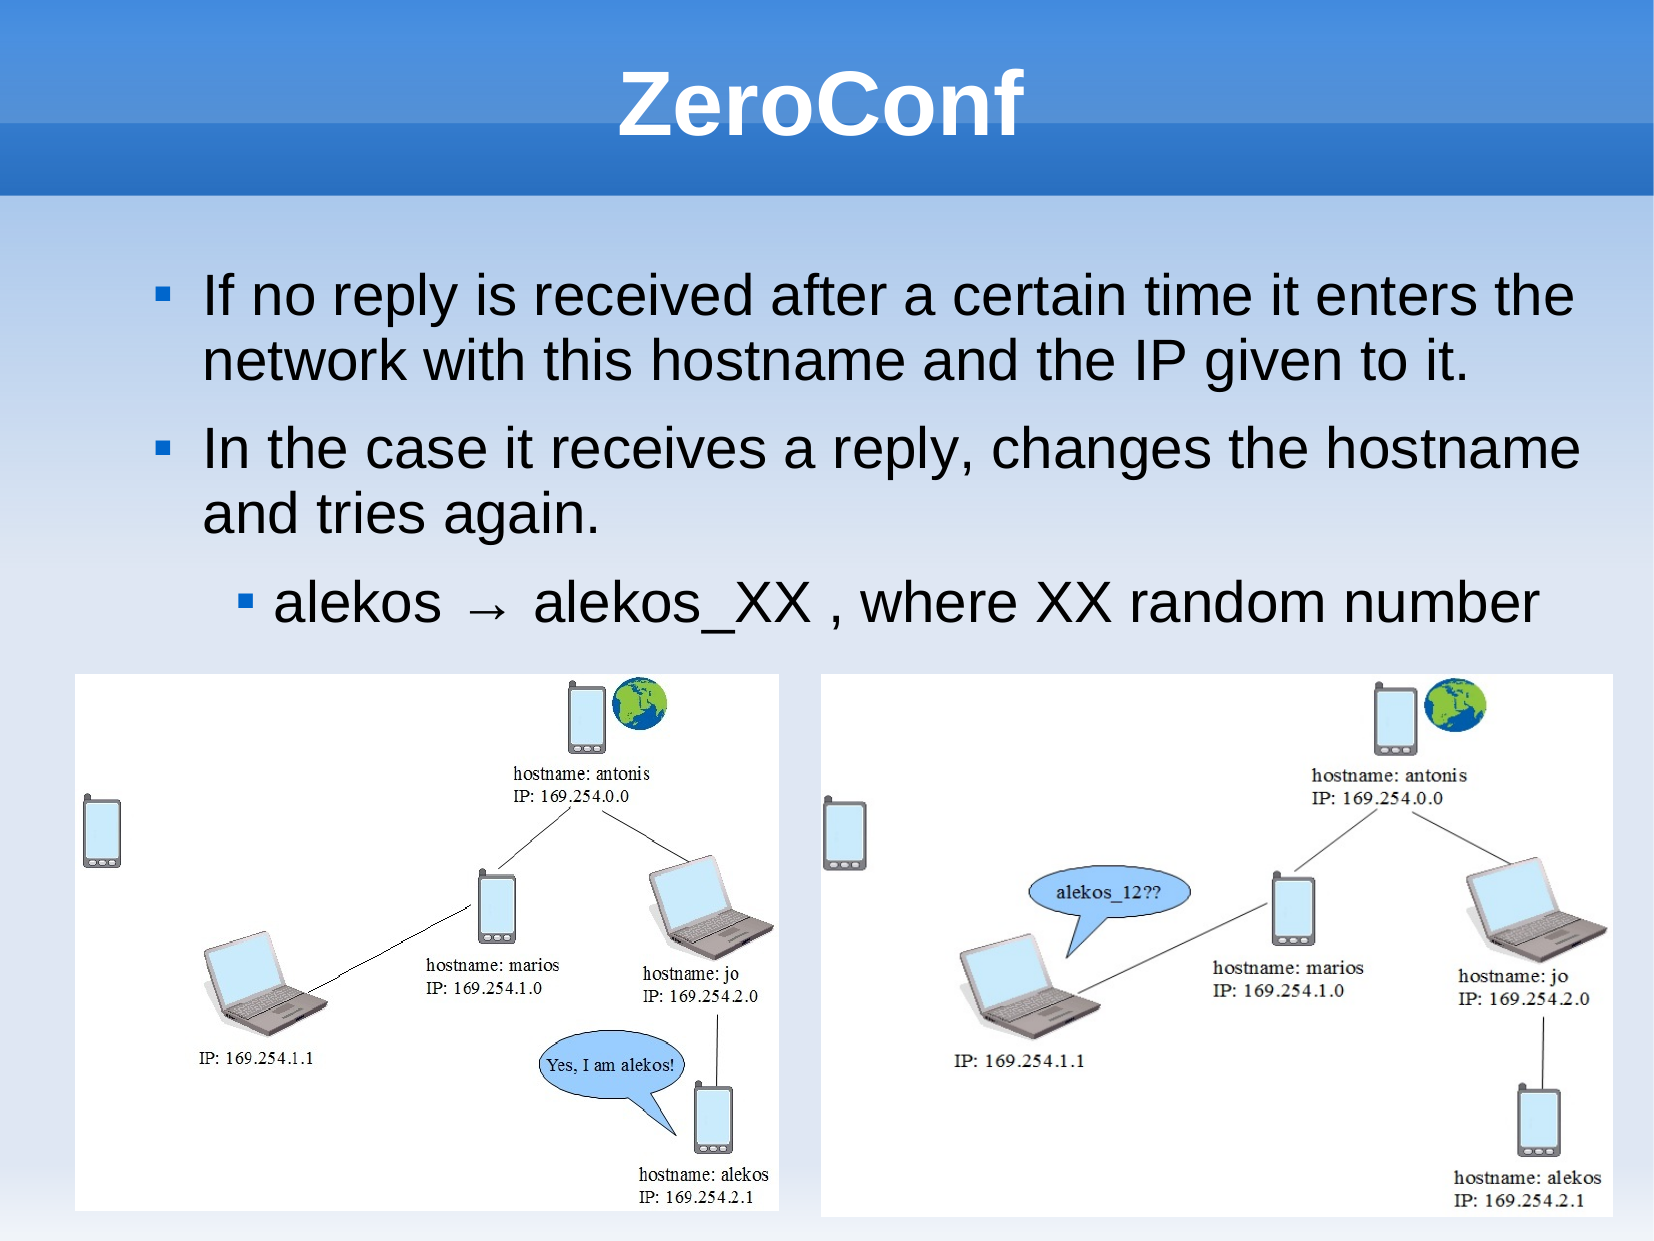

# ZeroConf
If no reply is received after a certain time it enters the network with this hostname and the IP given to it.
In the case it receives a reply, changes the hostname and tries again.
alekos → alekos_ΧΧ , where ΧΧ random number